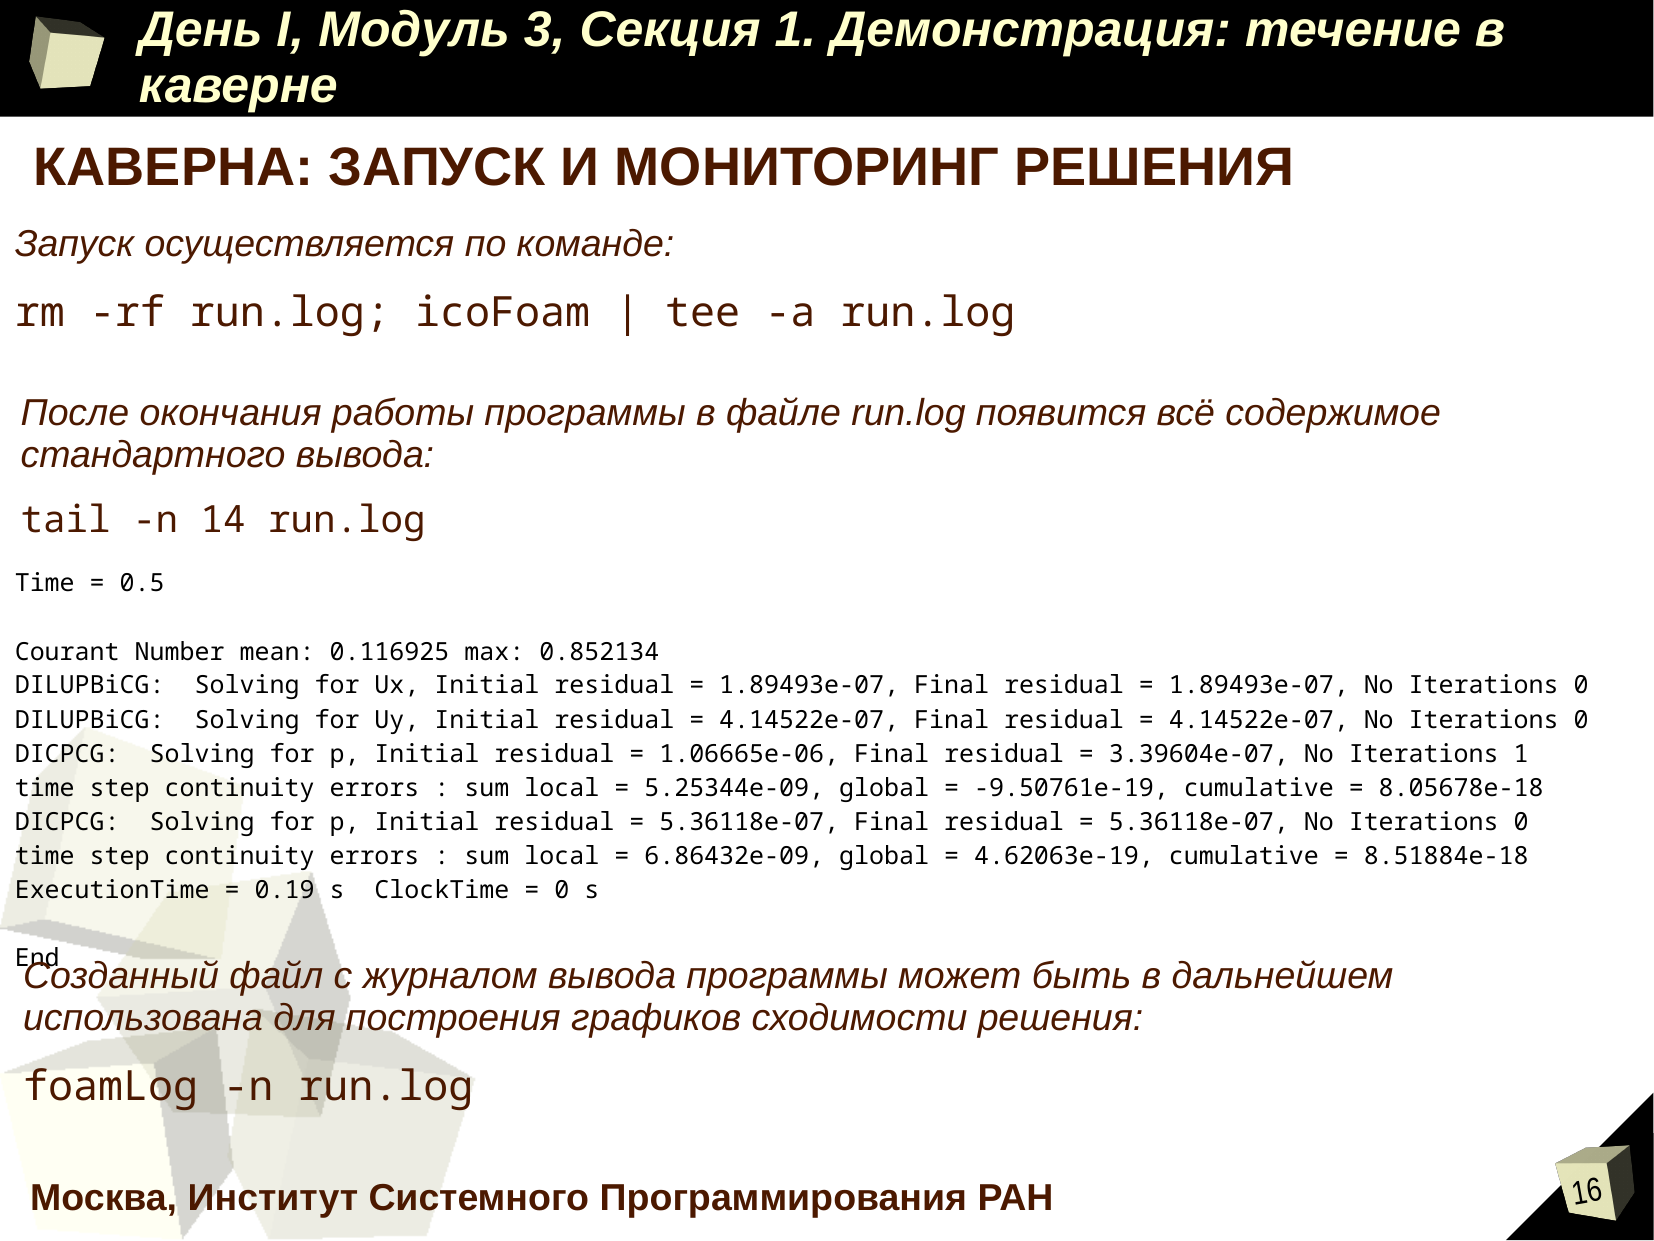

КАВЕРНА: ЗАПУСК И МОНИТОРИНГ РЕШЕНИЯ
Запуск осуществляется по команде:
rm -rf run.log; icoFoam | tee -a run.log
После окончания работы программы в файле run.log появится всё содержимое стандартного вывода:
tail -n 14 run.log
Time = 0.5
Courant Number mean: 0.116925 max: 0.852134
DILUPBiCG: Solving for Ux, Initial residual = 1.89493e-07, Final residual = 1.89493e-07, No Iterations 0
DILUPBiCG: Solving for Uy, Initial residual = 4.14522e-07, Final residual = 4.14522e-07, No Iterations 0
DICPCG: Solving for p, Initial residual = 1.06665e-06, Final residual = 3.39604e-07, No Iterations 1
time step continuity errors : sum local = 5.25344e-09, global = -9.50761e-19, cumulative = 8.05678e-18
DICPCG: Solving for p, Initial residual = 5.36118e-07, Final residual = 5.36118e-07, No Iterations 0
time step continuity errors : sum local = 6.86432e-09, global = 4.62063e-19, cumulative = 8.51884e-18
ExecutionTime = 0.19 s ClockTime = 0 s
End
Созданный файл с журналом вывода программы может быть в дальнейшем использована для построения графиков сходимости решения:
foamLog -n run.log